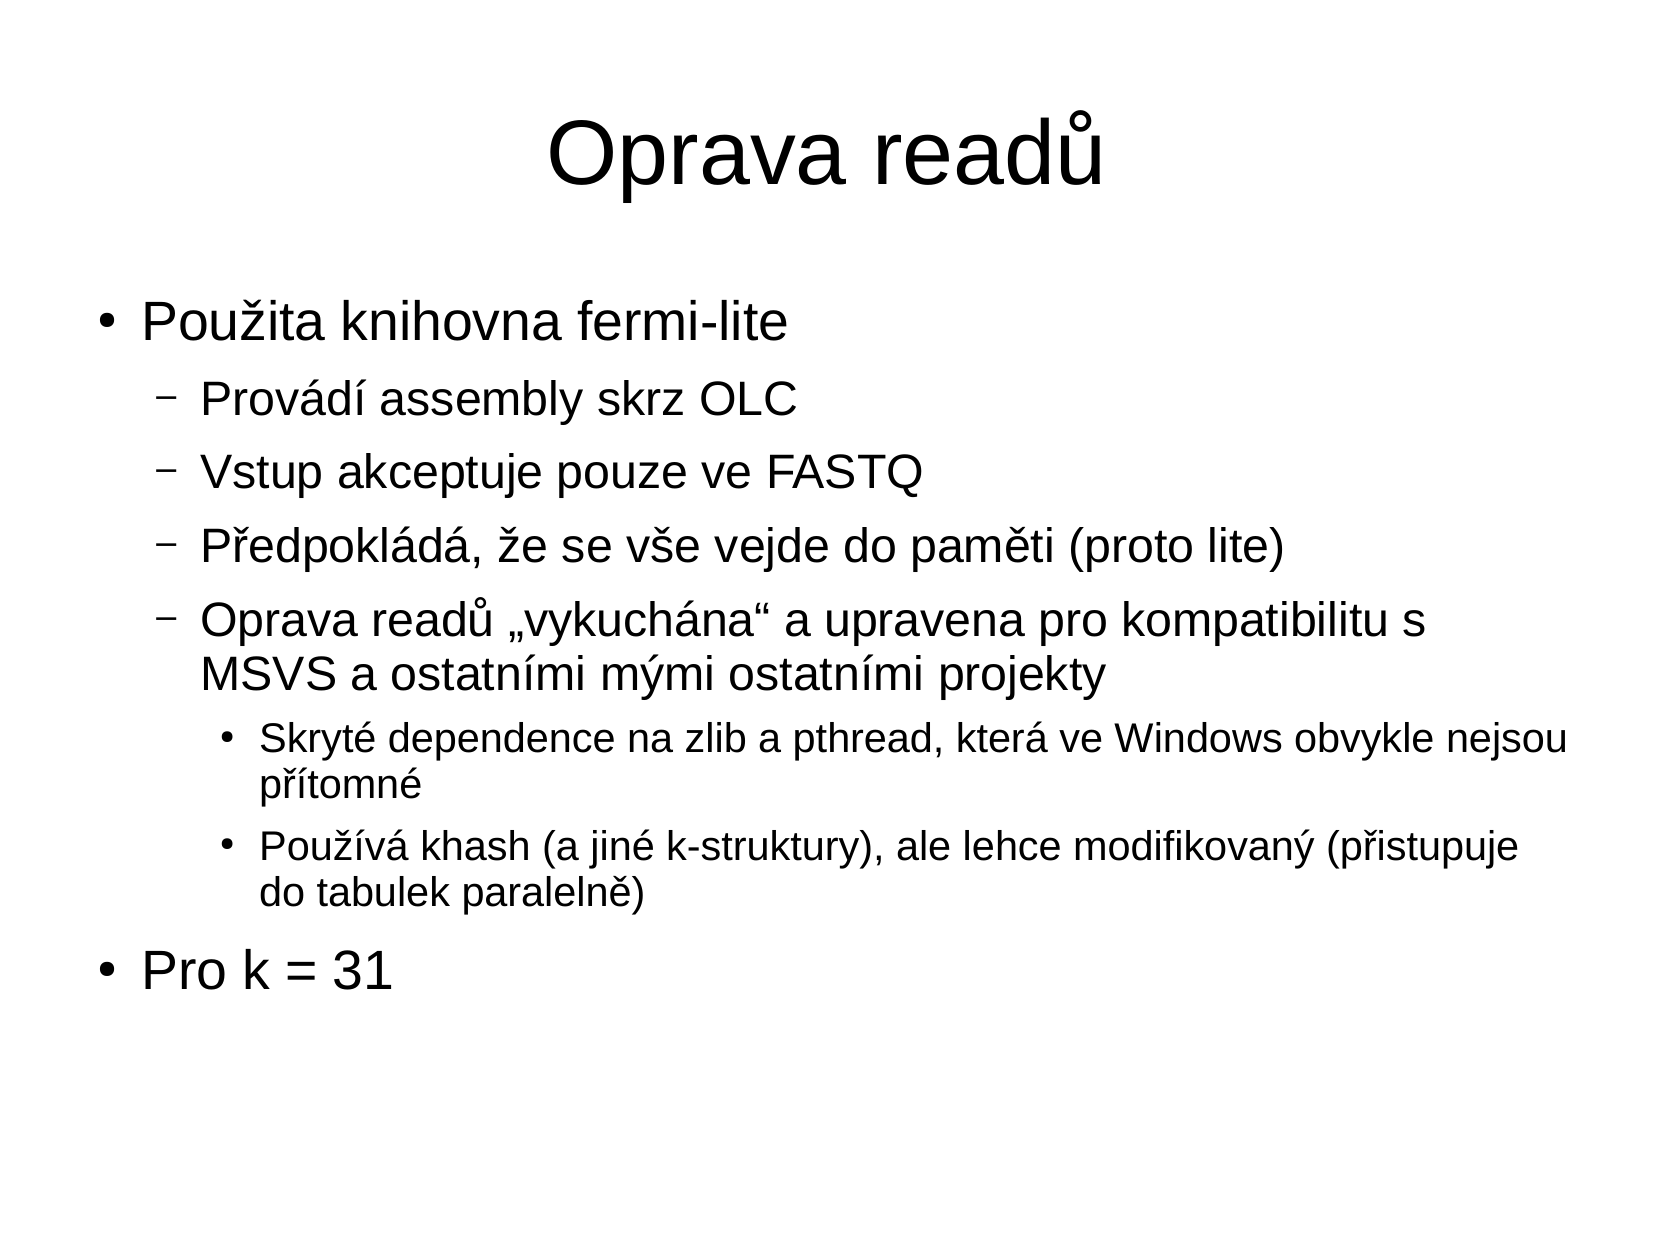

# Oprava readů
Použita knihovna fermi-lite
Provádí assembly skrz OLC
Vstup akceptuje pouze ve FASTQ
Předpokládá, že se vše vejde do paměti (proto lite)
Oprava readů „vykuchána“ a upravena pro kompatibilitu s MSVS a ostatními mými ostatními projekty
Skryté dependence na zlib a pthread, která ve Windows obvykle nejsou přítomné
Používá khash (a jiné k-struktury), ale lehce modifikovaný (přistupuje do tabulek paralelně)
Pro k = 31